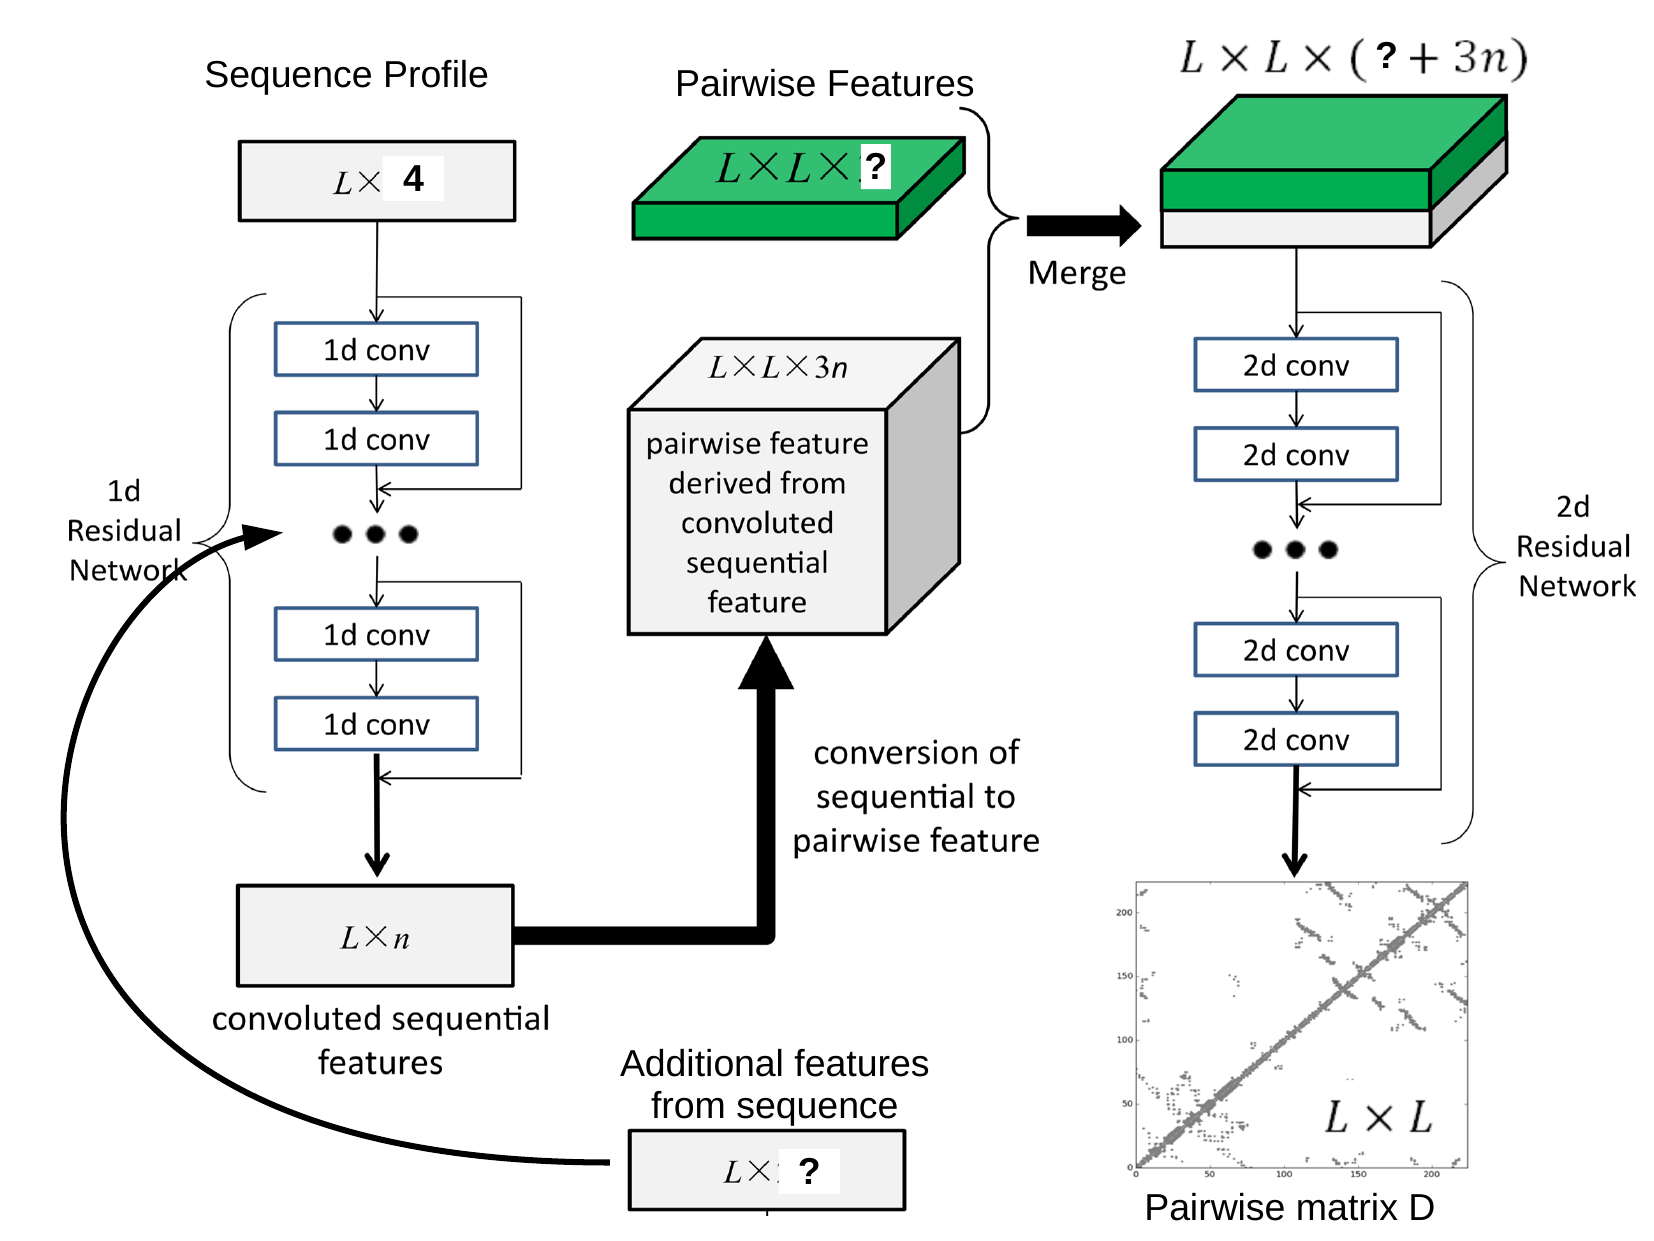

Sequence Profile
?
#
Pairwise Features
?
4
Additional features
from sequence
?
Pairwise matrix D